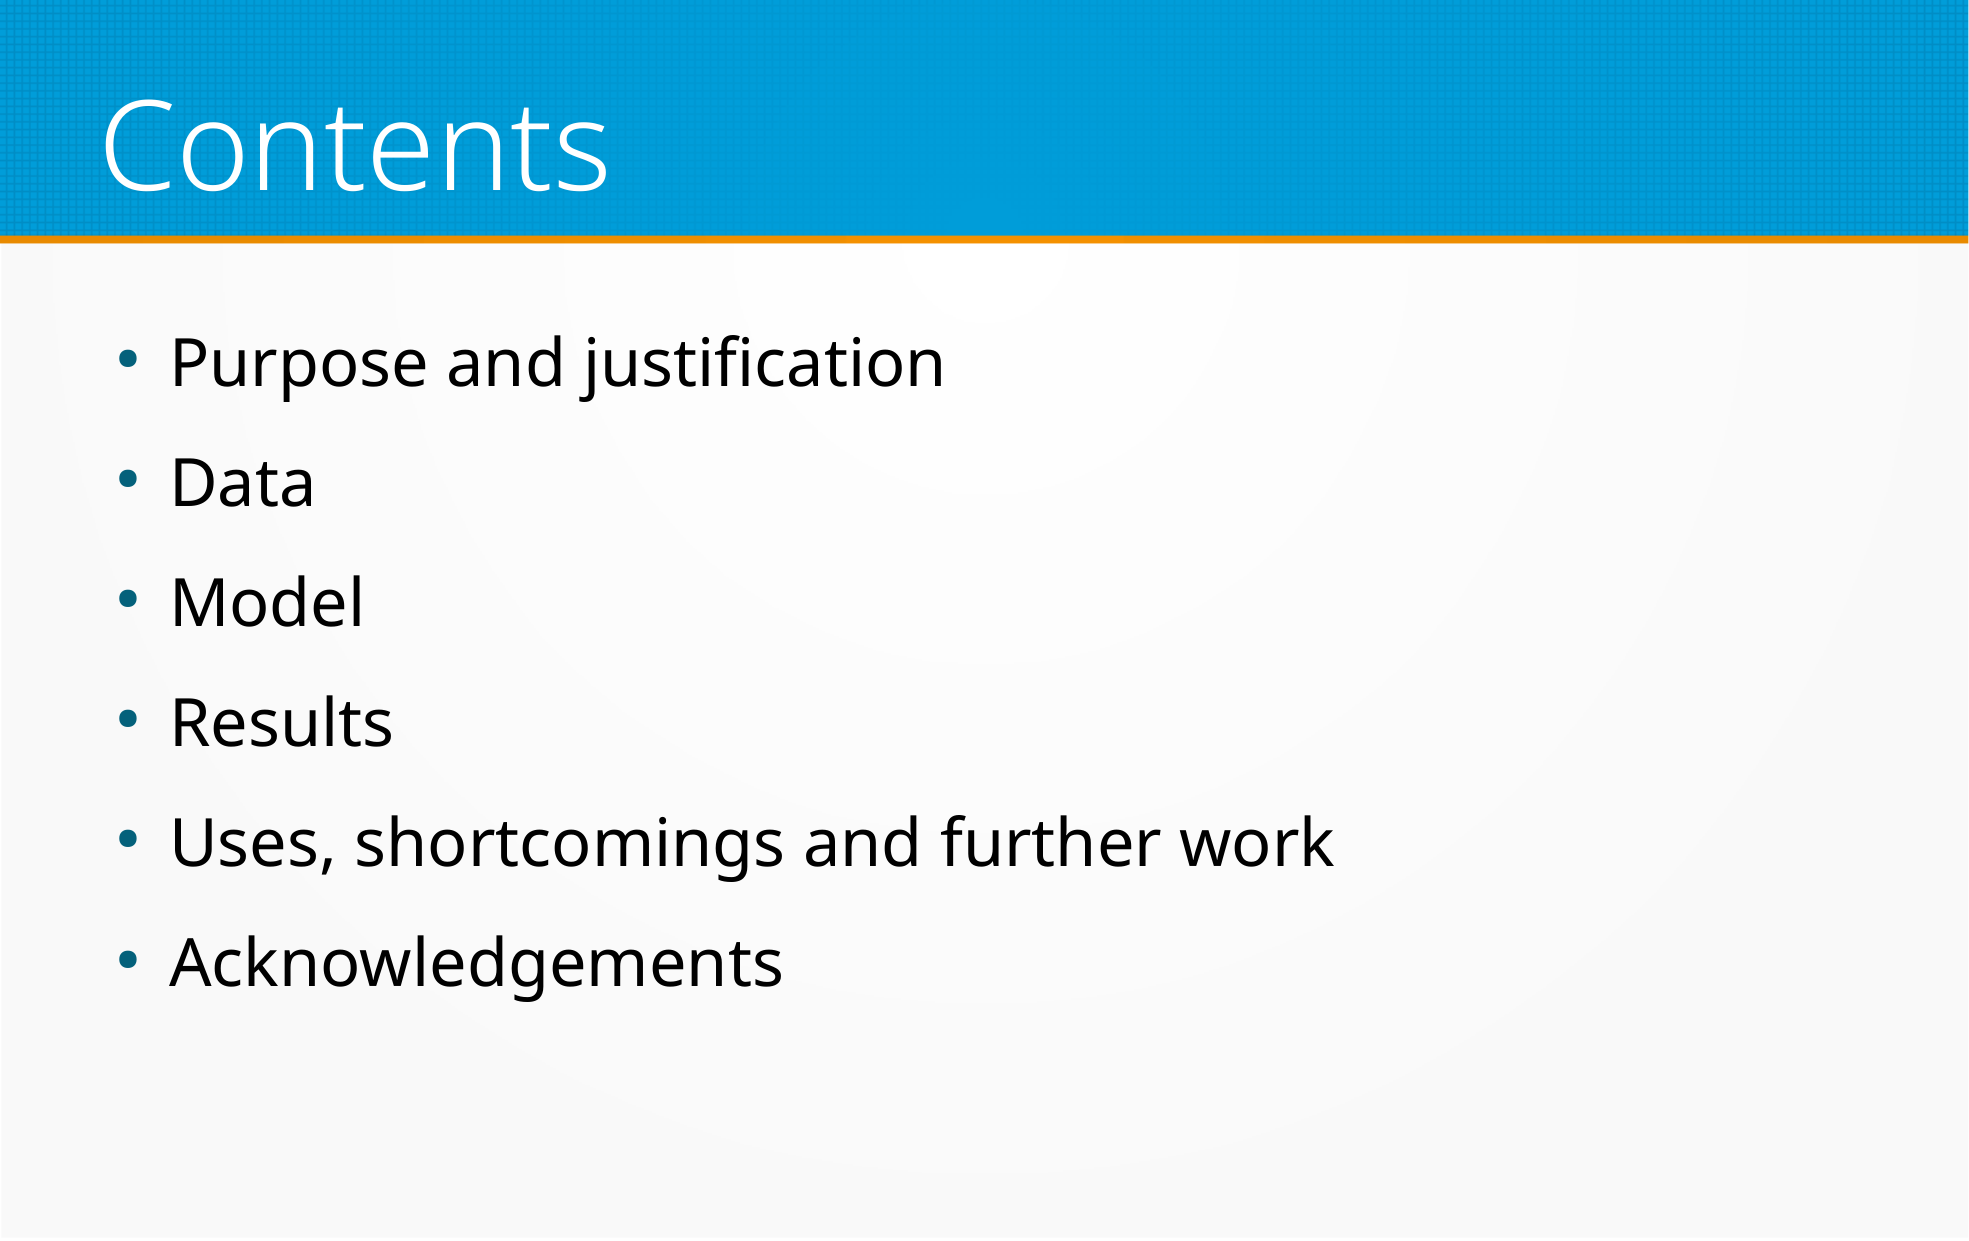

# Contents
Purpose and justification
Data
Model
Results
Uses, shortcomings and further work
Acknowledgements